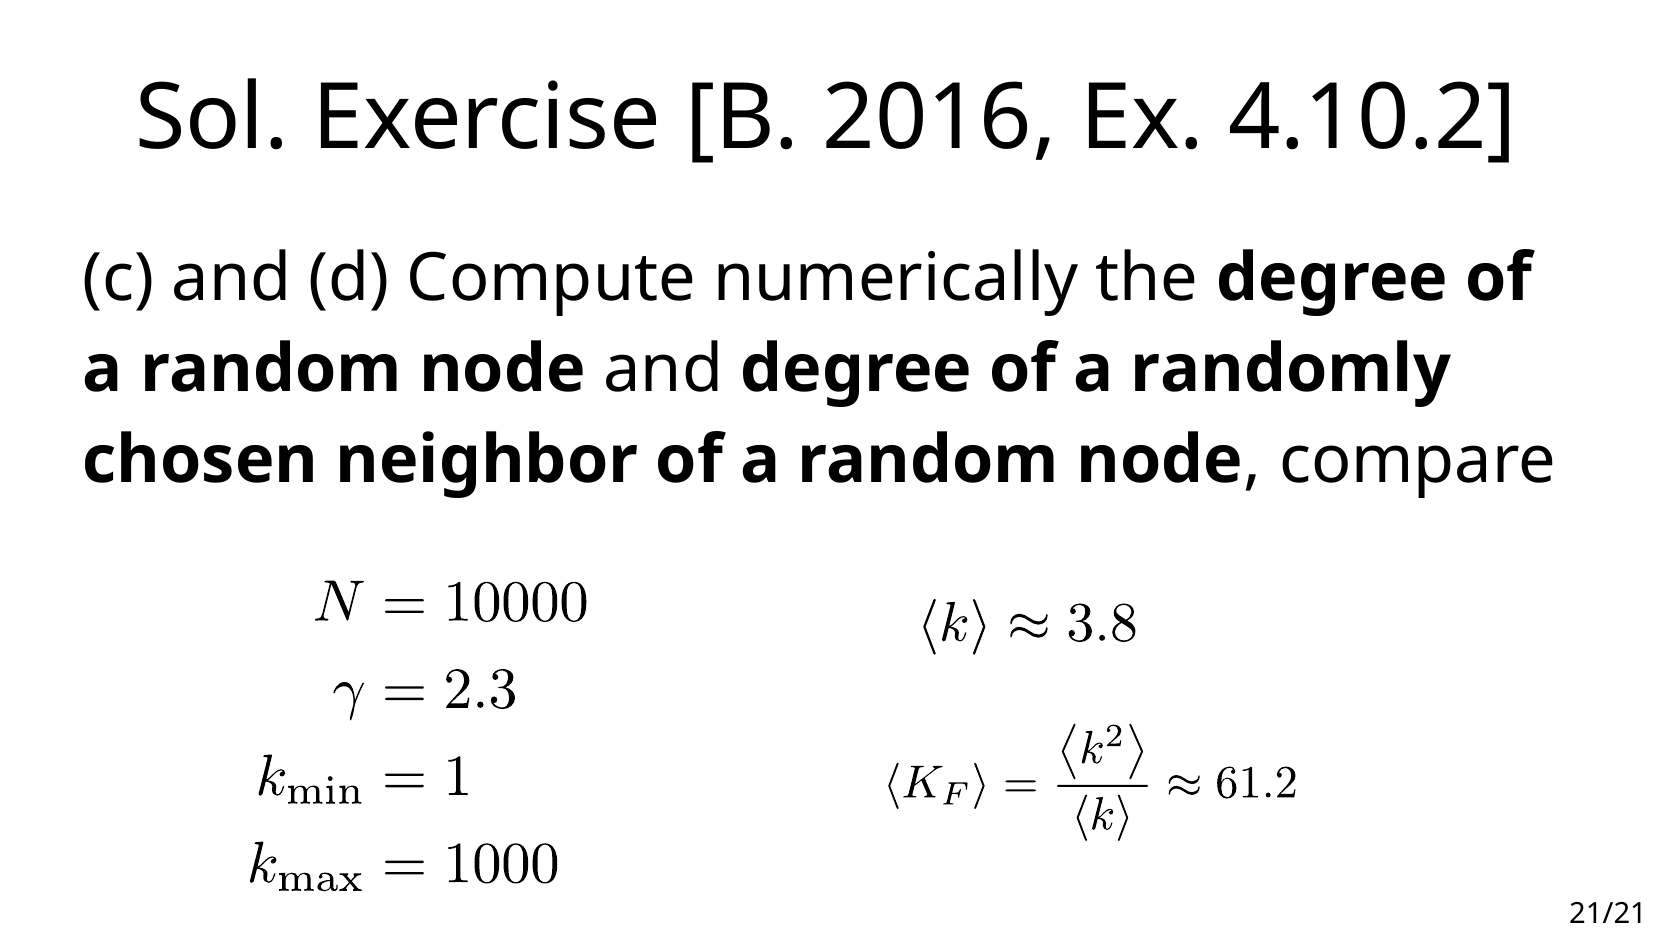

# Sol. Exercise [B. 2016, Ex. 4.10.2]
(c) and (d) Compute numerically the degree of a random node and degree of a randomly chosen neighbor of a random node, compare
21